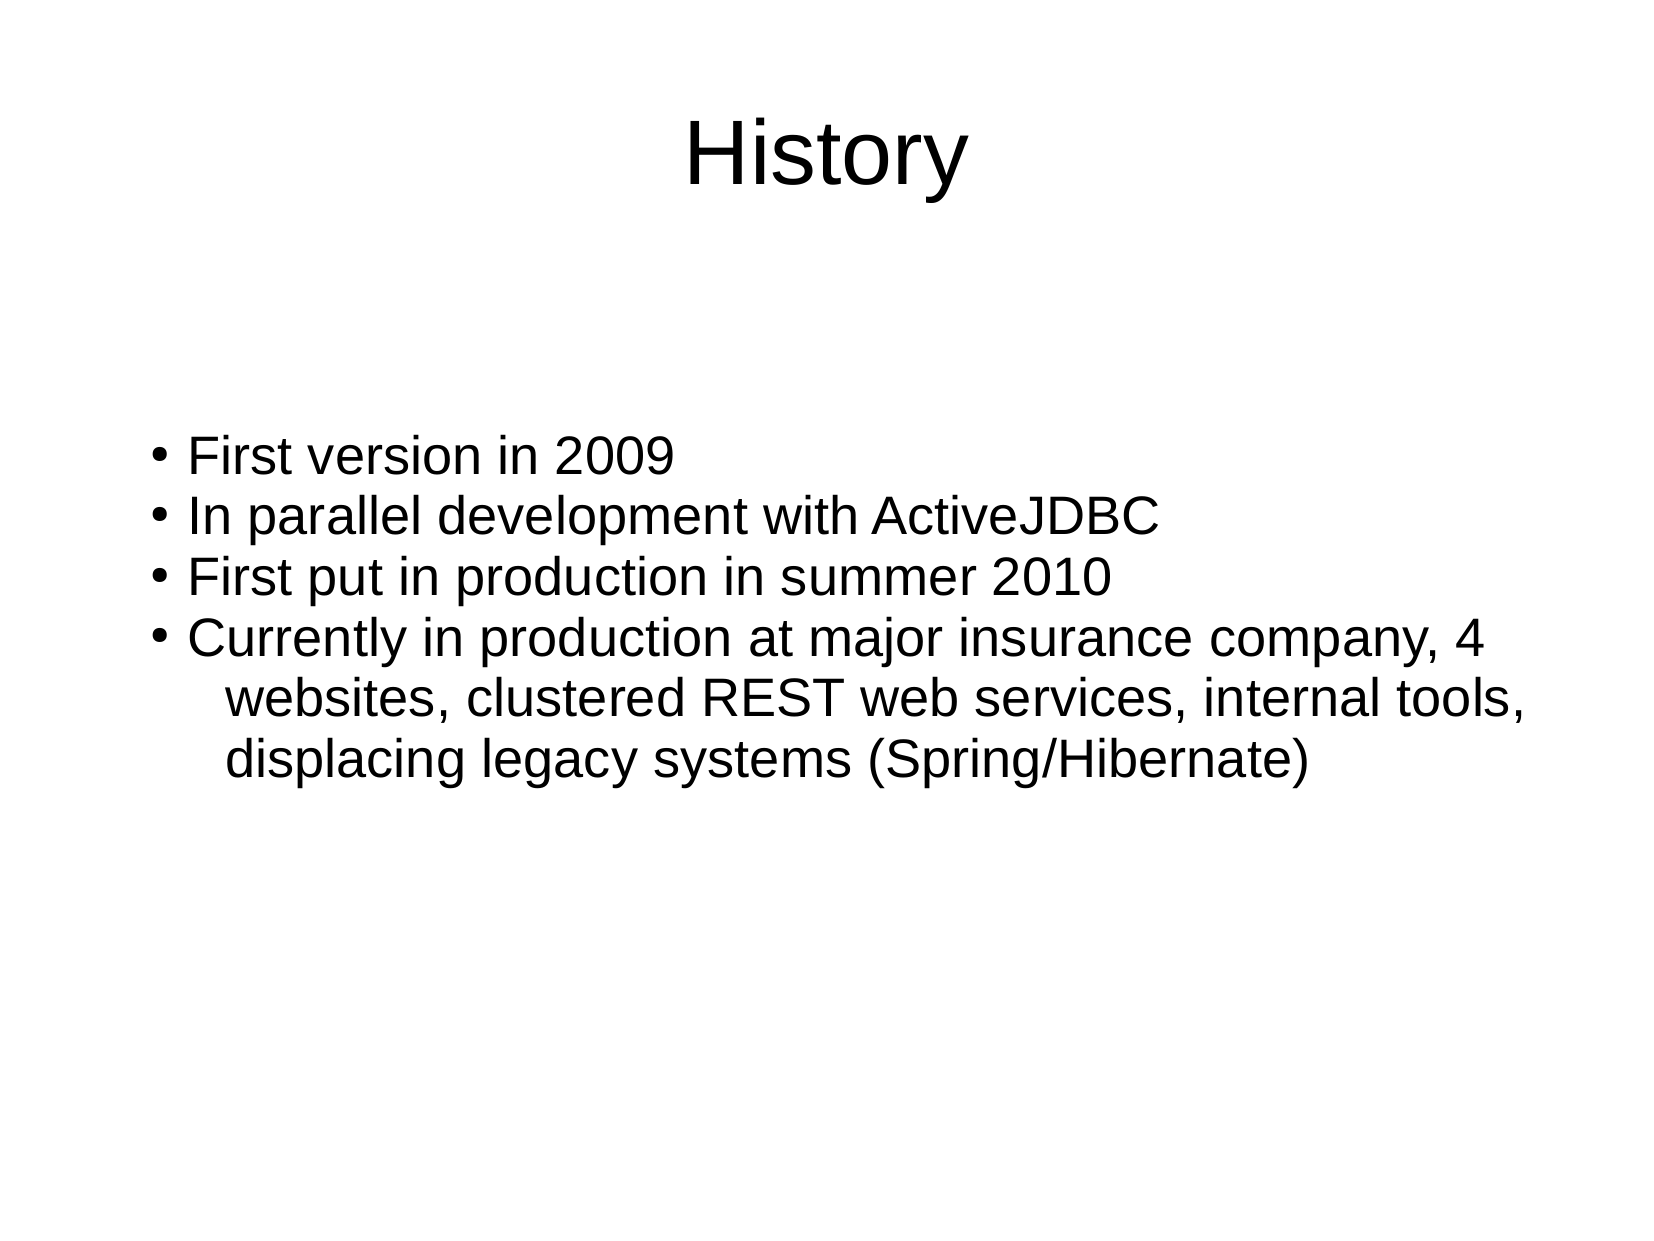

# History
First version in 2009
In parallel development with ActiveJDBC
First put in production in summer 2010
Currently in production at major insurance company, 4 websites, clustered REST web services, internal tools, displacing legacy systems (Spring/Hibernate)